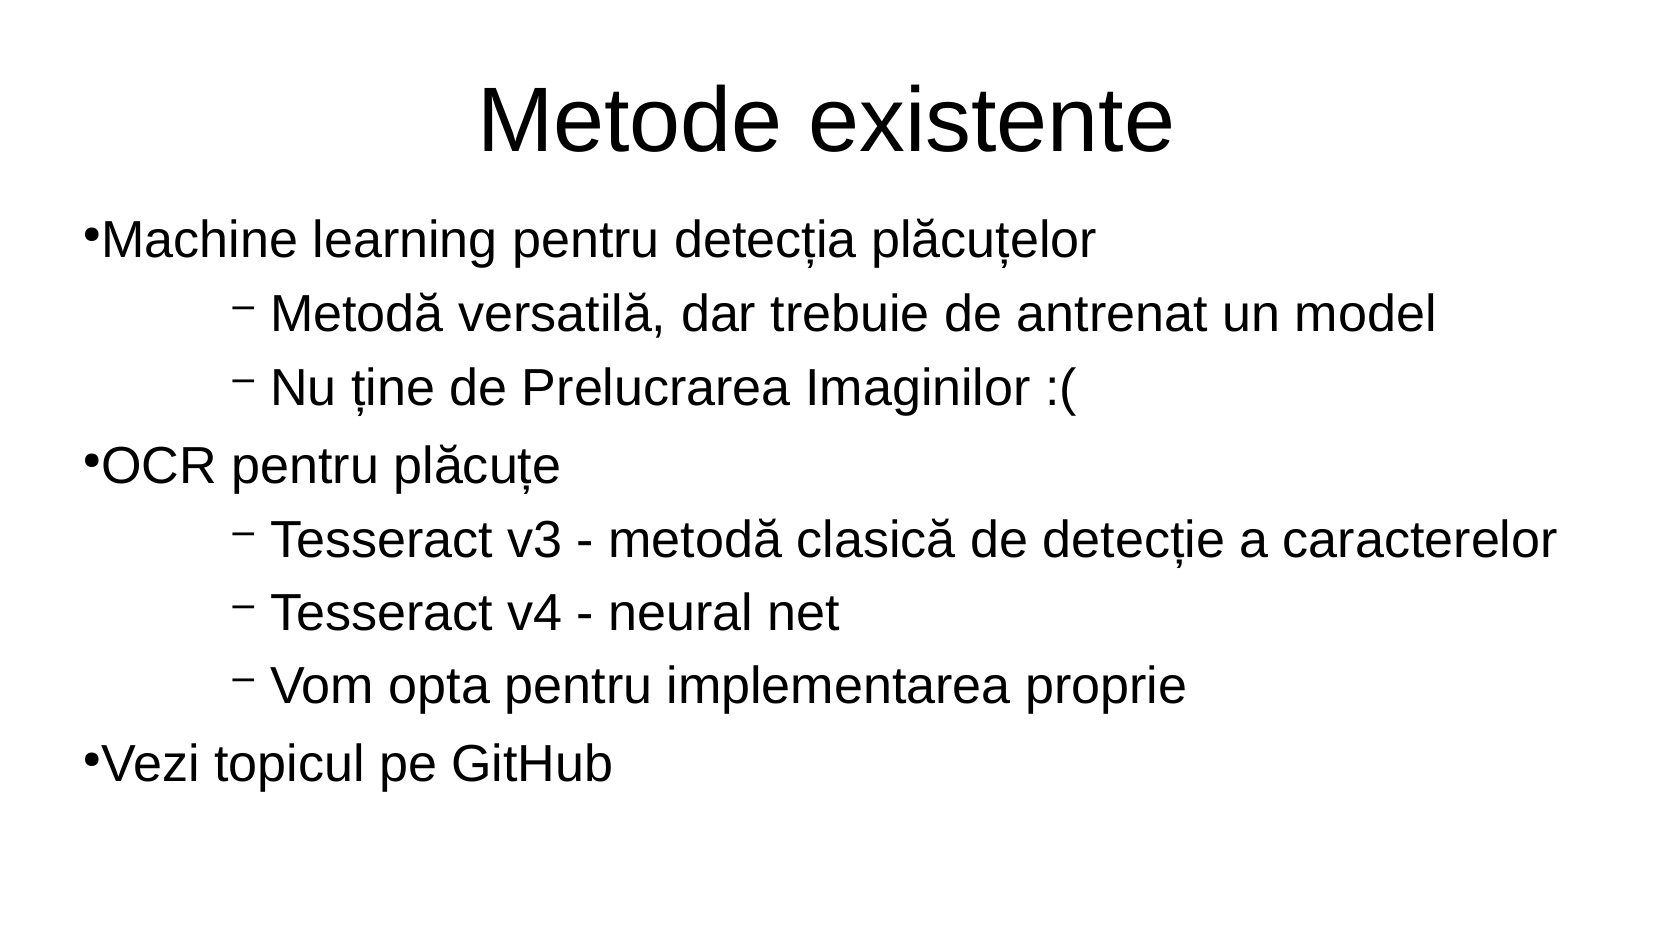

# Metode existente
Machine learning pentru detecția plăcuțelor
Metodă versatilă, dar trebuie de antrenat un model
Nu ține de Prelucrarea Imaginilor :(
OCR pentru plăcuțe
Tesseract v3 - metodă clasică de detecție a caracterelor
Tesseract v4 - neural net
Vom opta pentru implementarea proprie
Vezi topicul pe GitHub